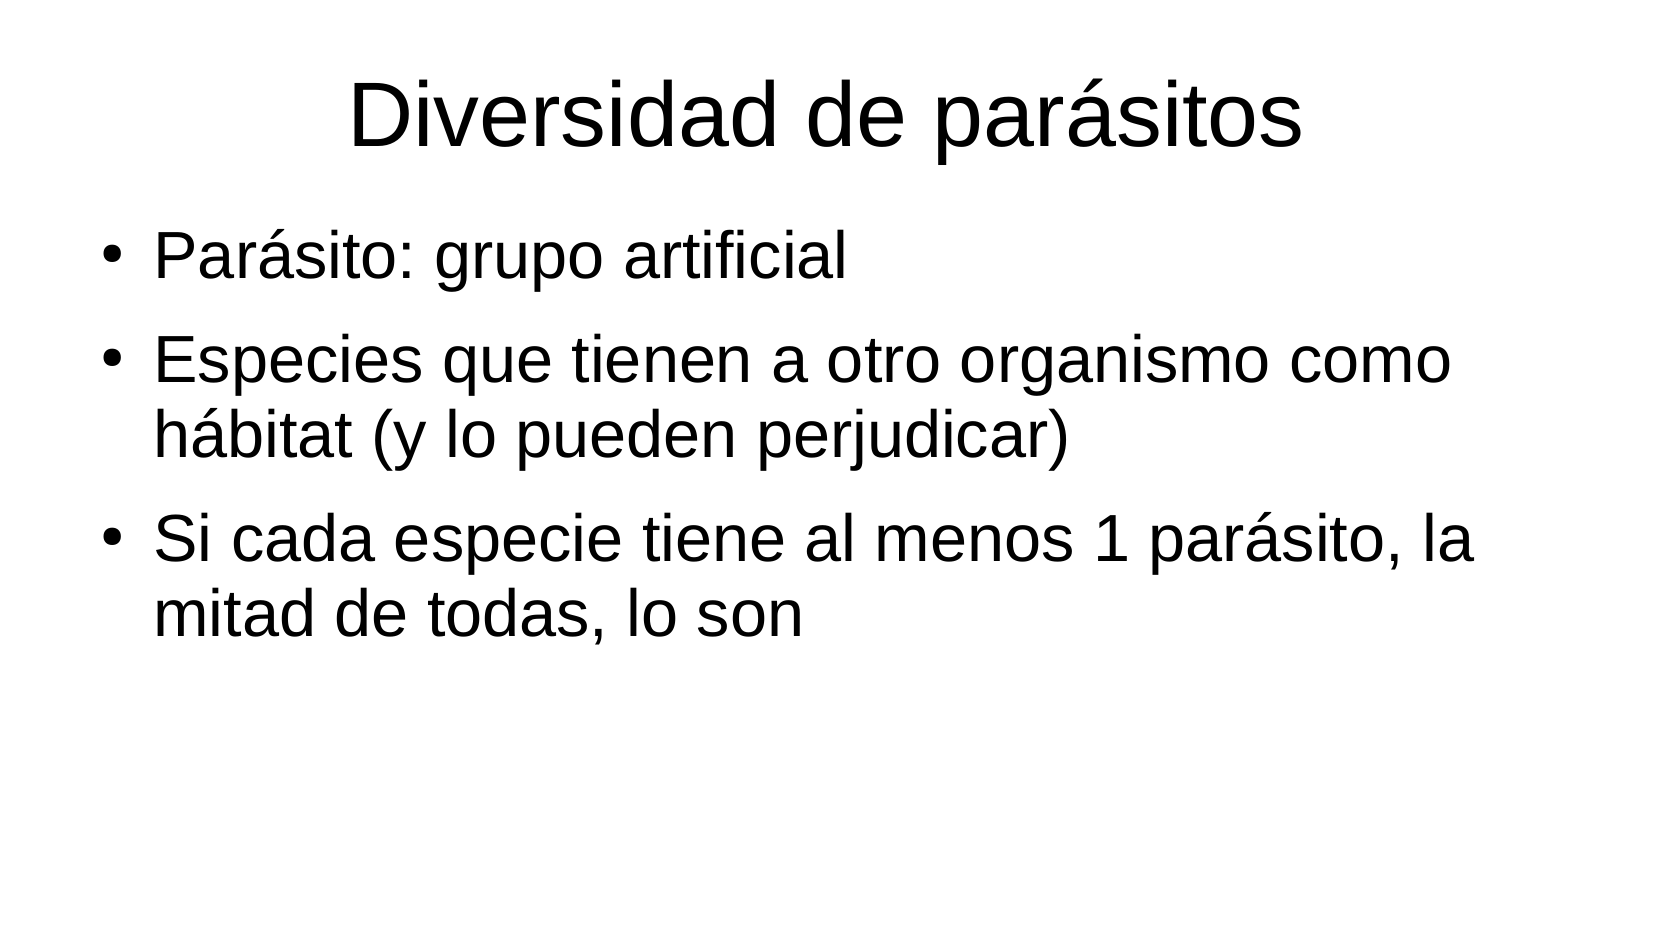

# Diversidad de parásitos
Parásito: grupo artificial
Especies que tienen a otro organismo como hábitat (y lo pueden perjudicar)
Si cada especie tiene al menos 1 parásito, la mitad de todas, lo son